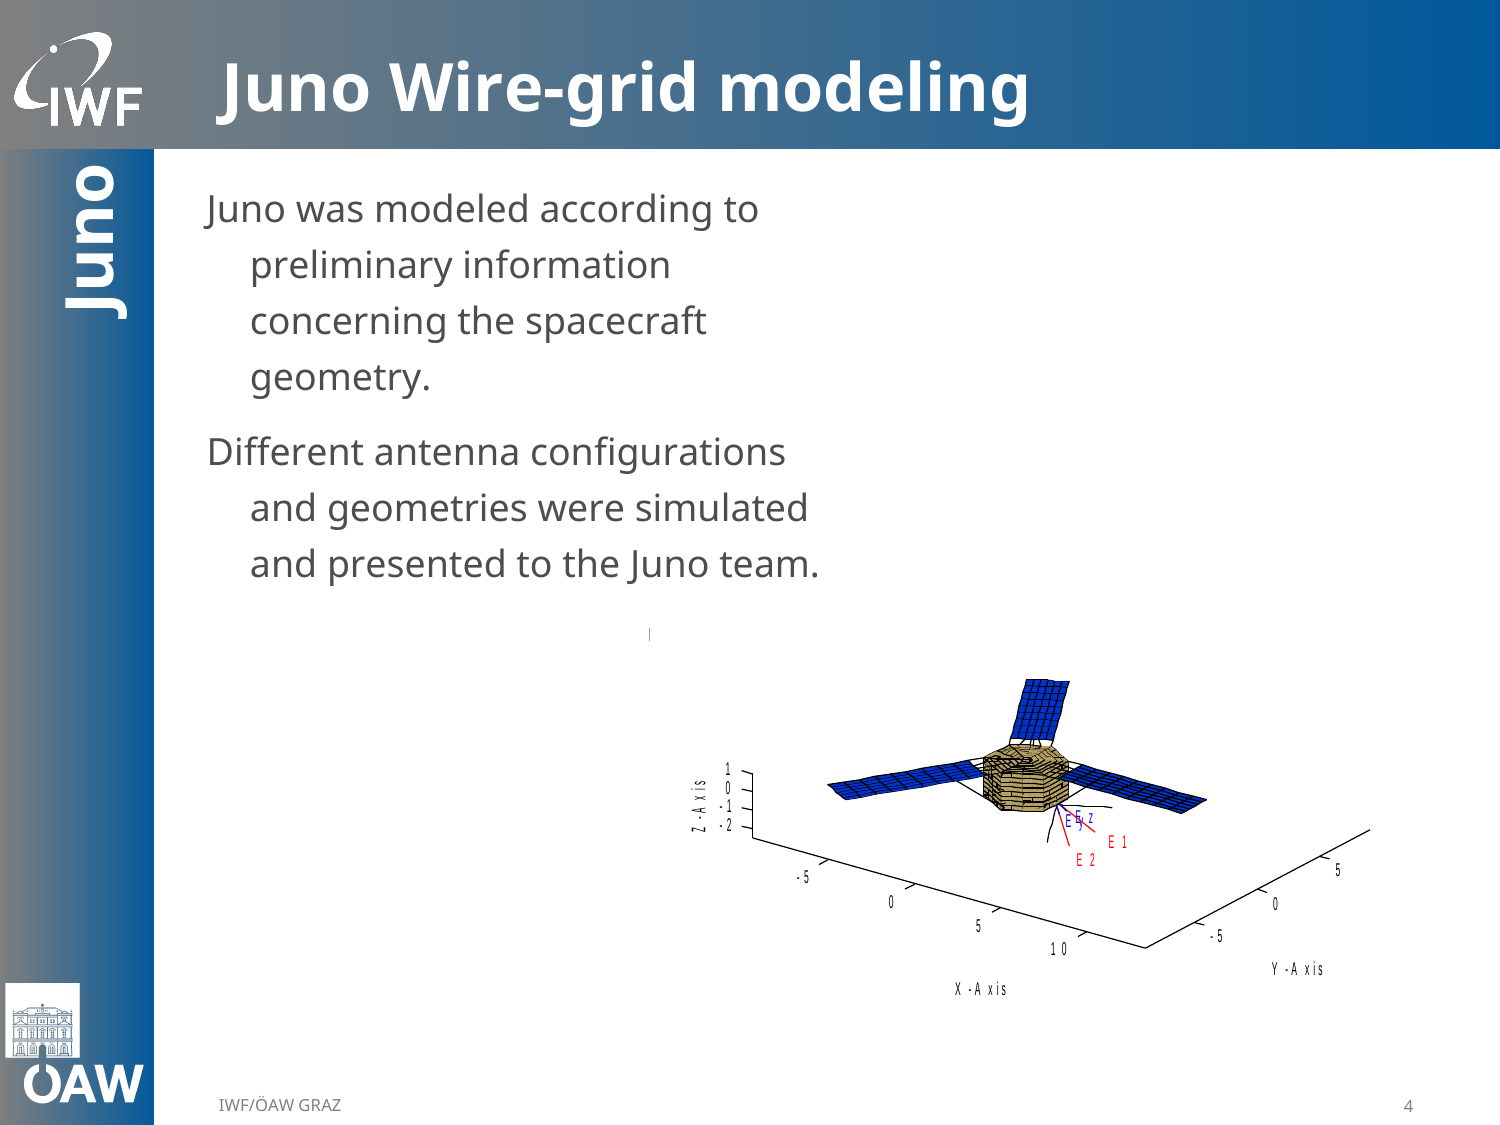

Juno Wire-grid modeling
# Juno was modeled according to preliminary information concerning the spacecraft geometry.
Different antenna configurations and geometries were simulated and presented to the Juno team.
Juno
IWF/ÖAW GRAZ
4